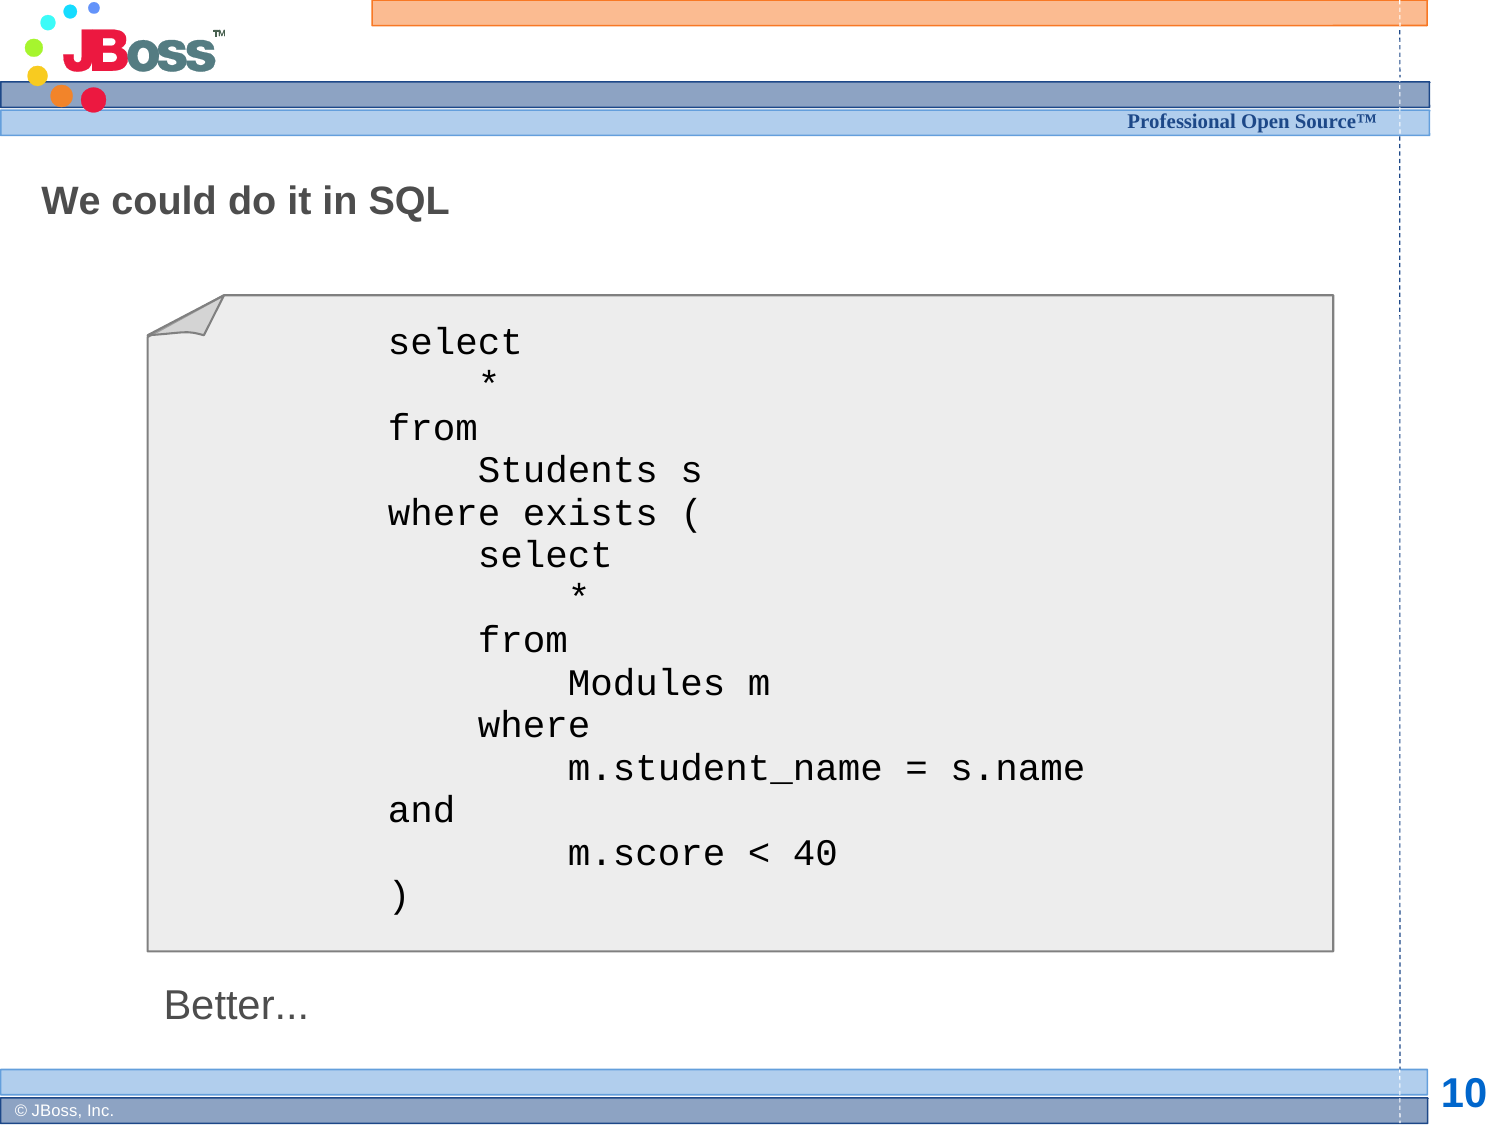

# We could do it in SQL
select
 *
from
 Students s
where exists (
 select
 *
 from
 Modules m
 where
 m.student_name = s.name and
 m.score < 40
)
Better...